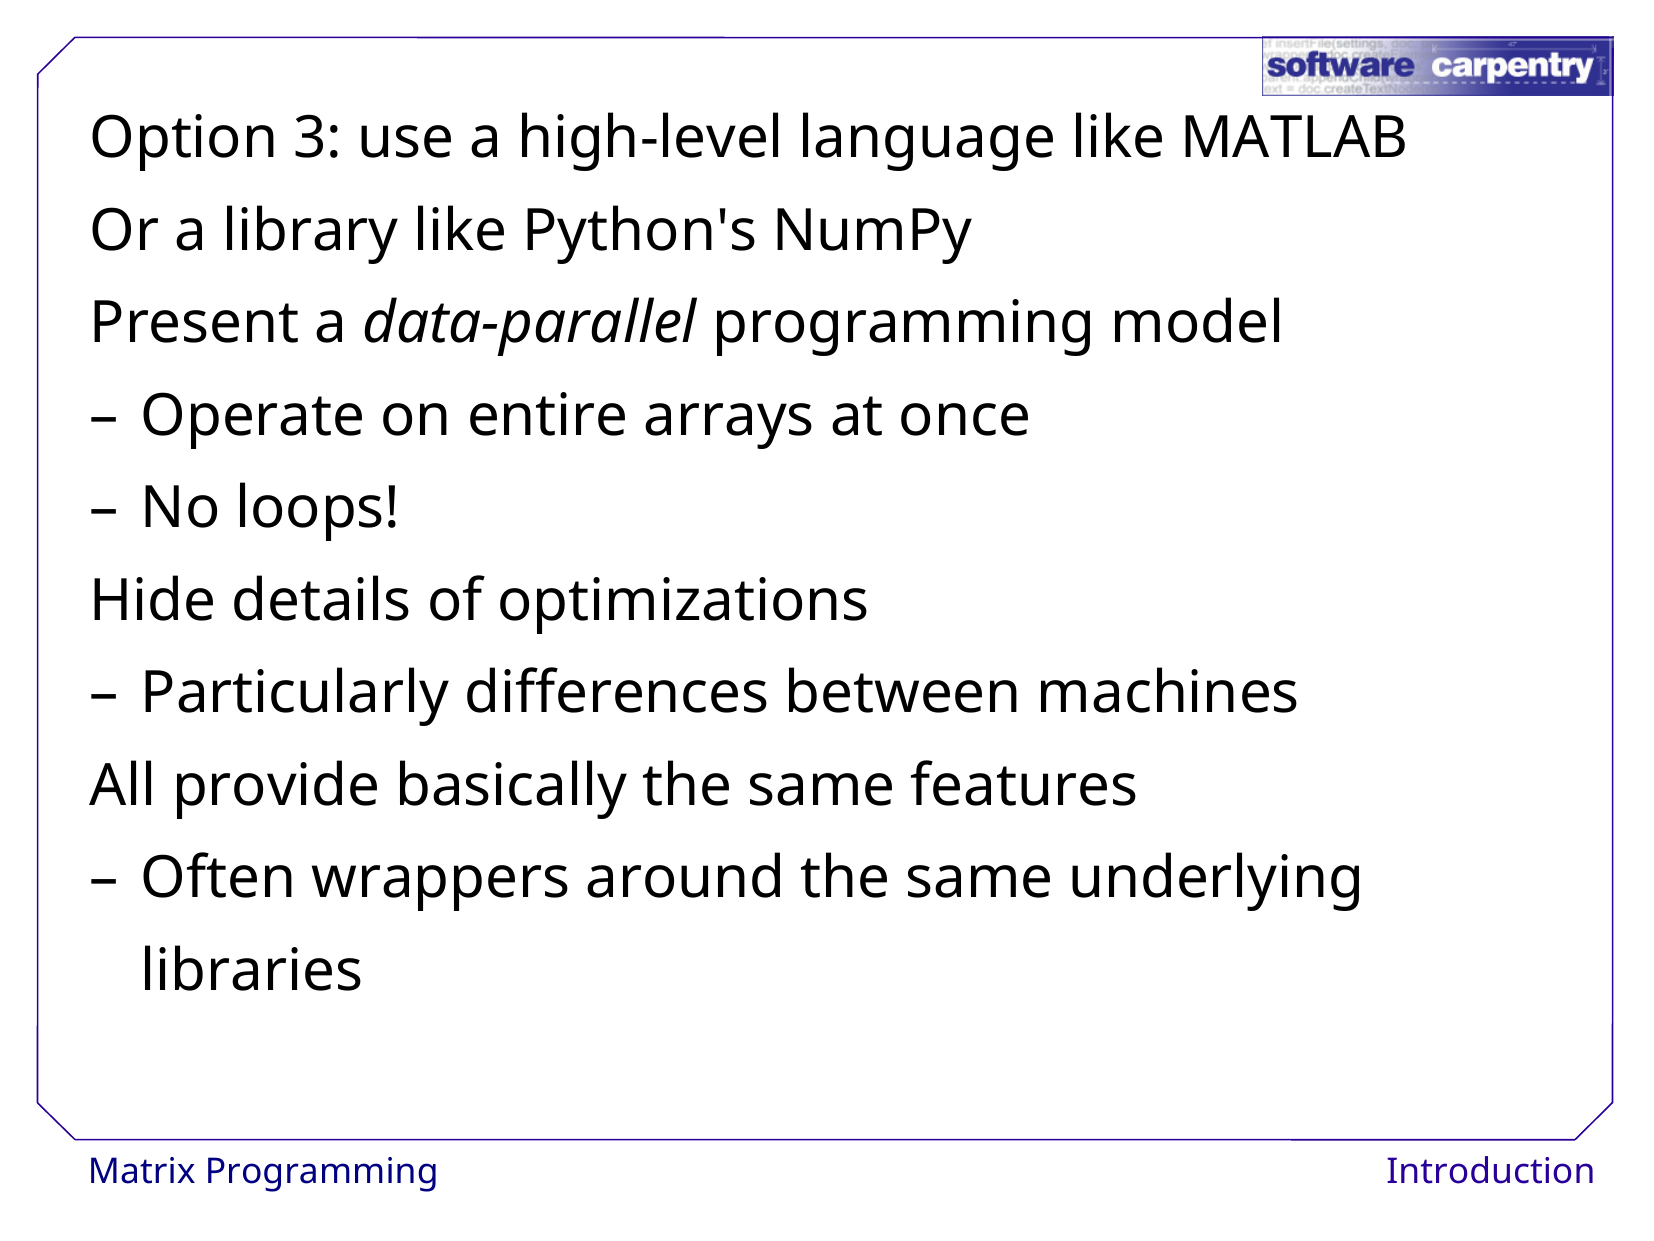

Option 3: use a high-level language like MATLAB
Or a library like Python's NumPy
Present a data-parallel programming model
–	Operate on entire arrays at once
–	No loops!
Hide details of optimizations
–	Particularly differences between machines
All provide basically the same features
–	Often wrappers around the same underlying
	libraries